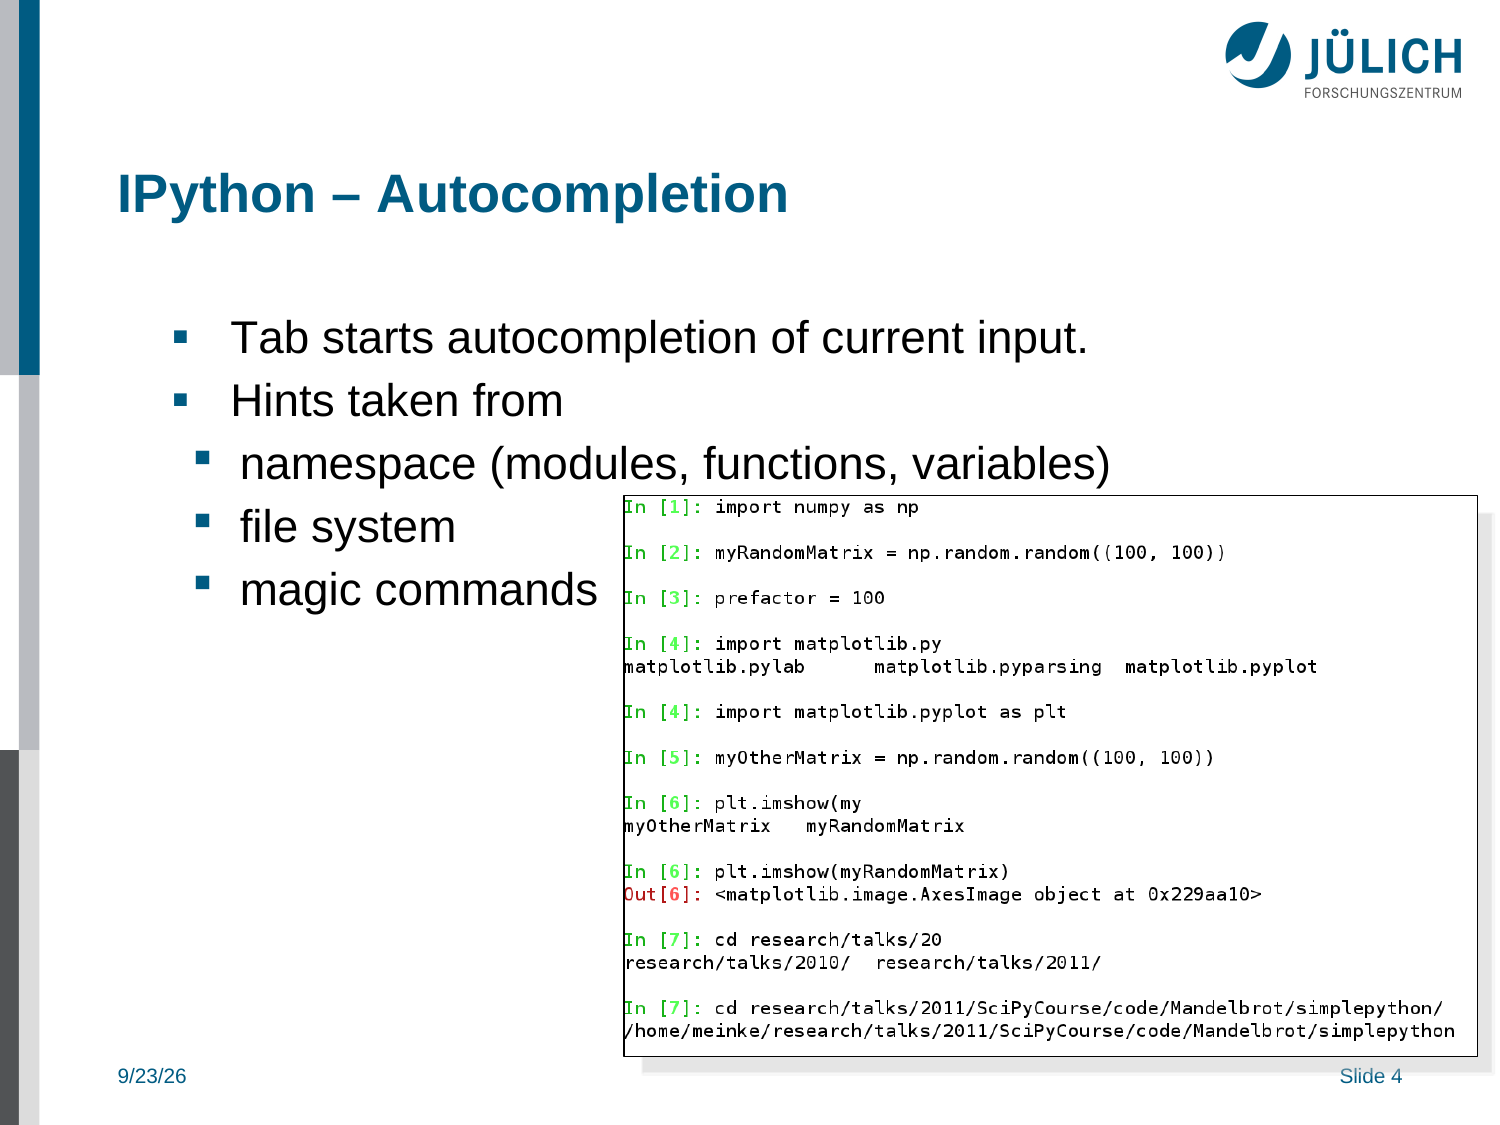

# IPython – Autocompletion
Tab starts autocompletion of current input.
Hints taken from
namespace (modules, functions, variables)
file system
magic commands